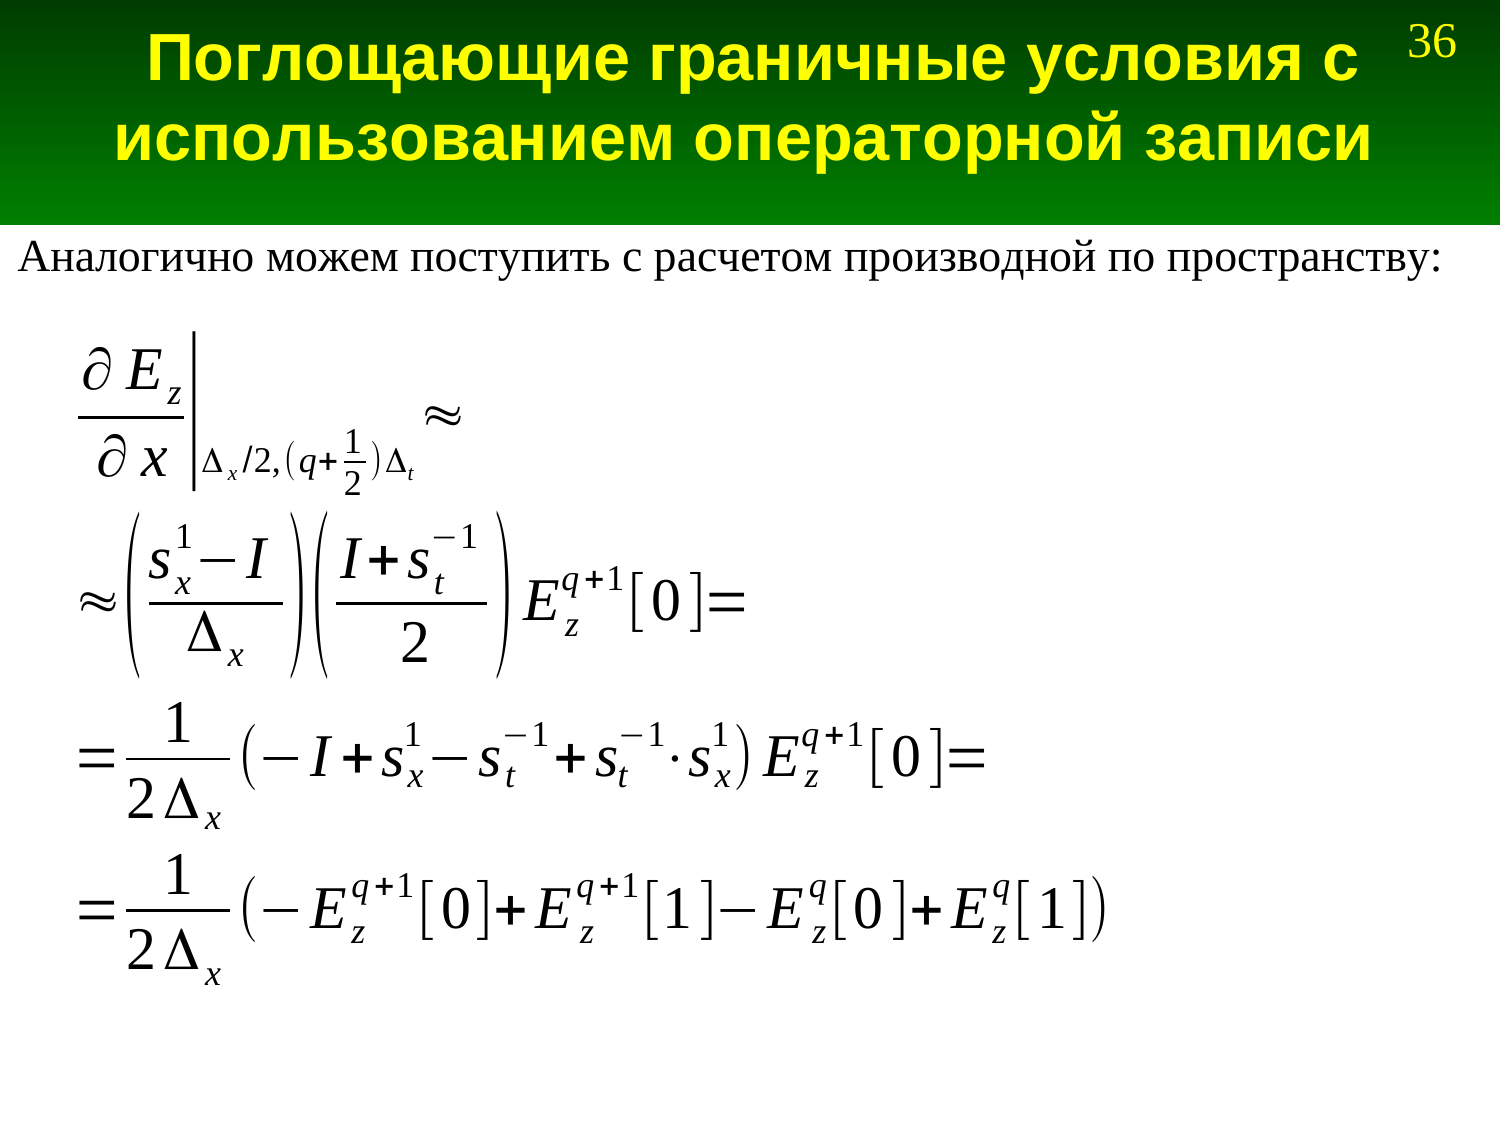

# Поглощающие граничные условия с использованием операторной записи
Аналогично можем поступить с расчетом производной по пространству: